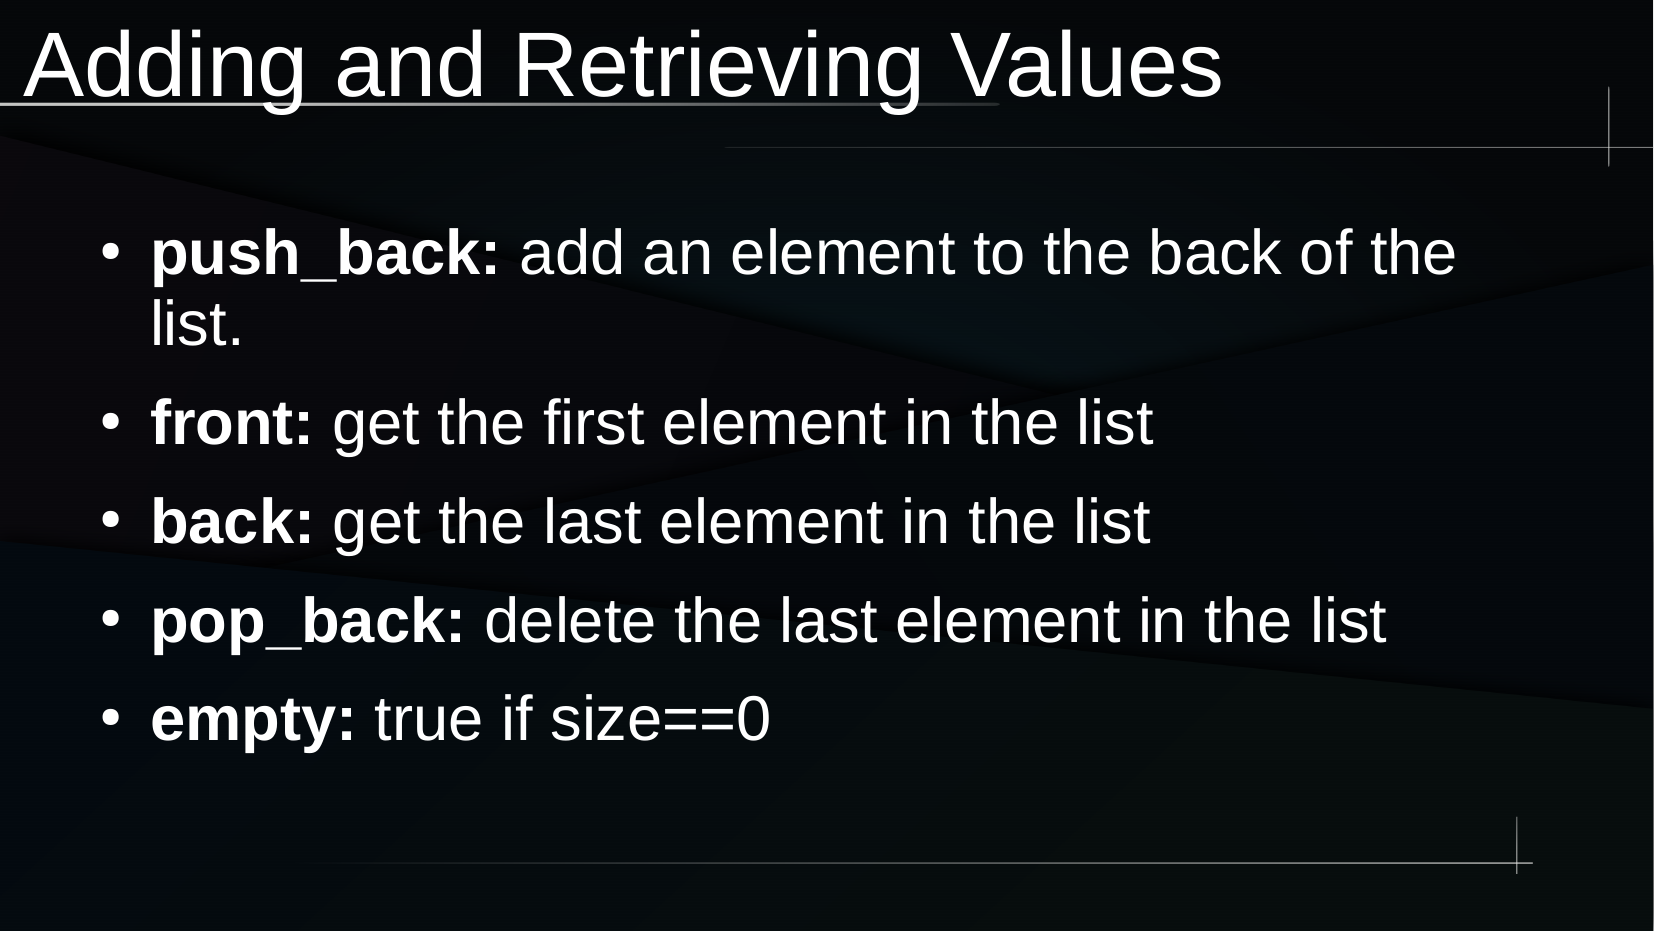

# Adding and Retrieving Values
push_back: add an element to the back of the list.
front: get the first element in the list
back: get the last element in the list
pop_back: delete the last element in the list
empty: true if size==0